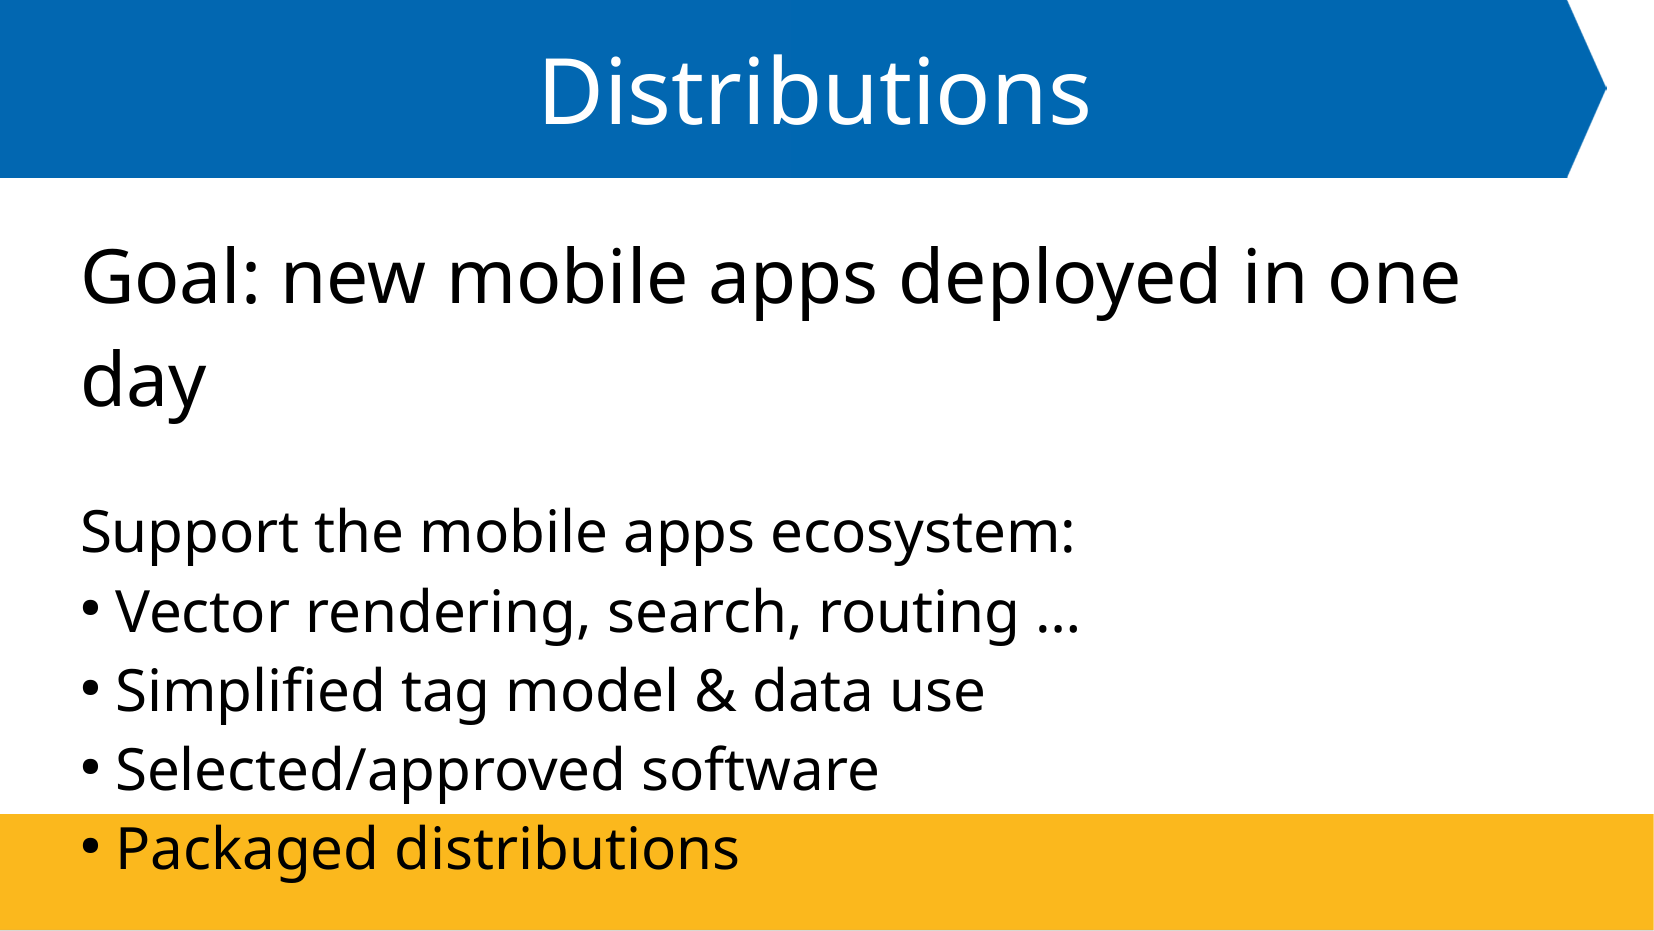

# Distributions
Goal: new mobile apps deployed in one day
Support the mobile apps ecosystem:
Vector rendering, search, routing …
Simplified tag model & data use
Selected/approved software
Packaged distributions